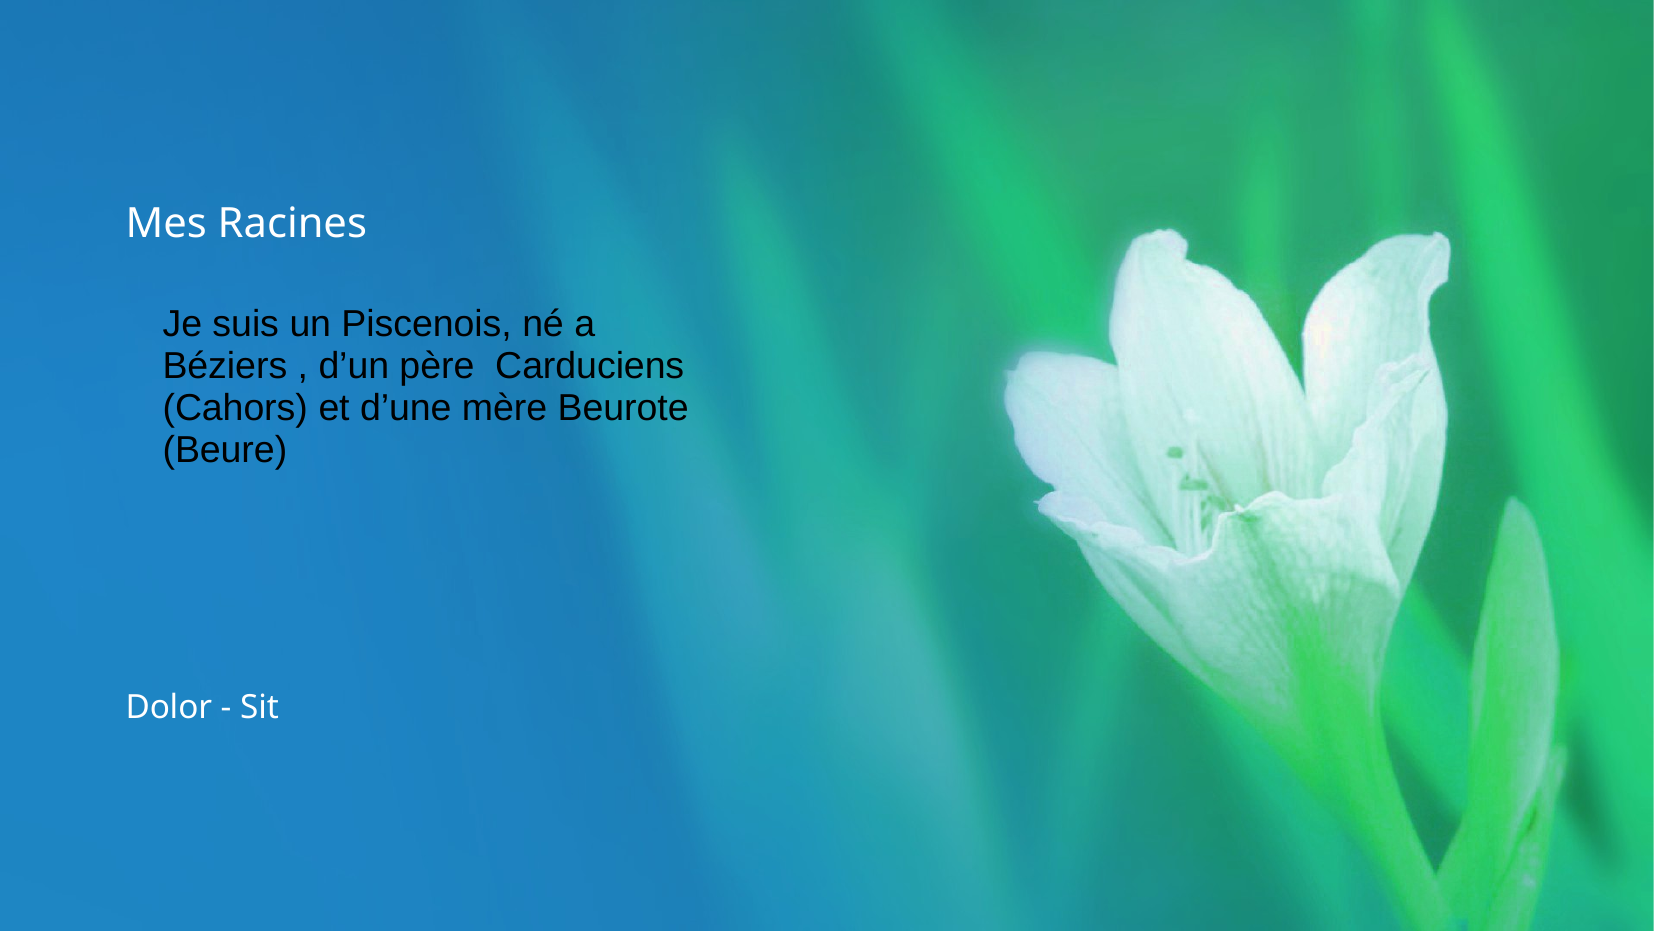

Mes Racines
Je suis un Piscenois, né a Béziers , d’un père Carduciens (Cahors) et d’une mère Beurote (Beure)
Dolor - Sit